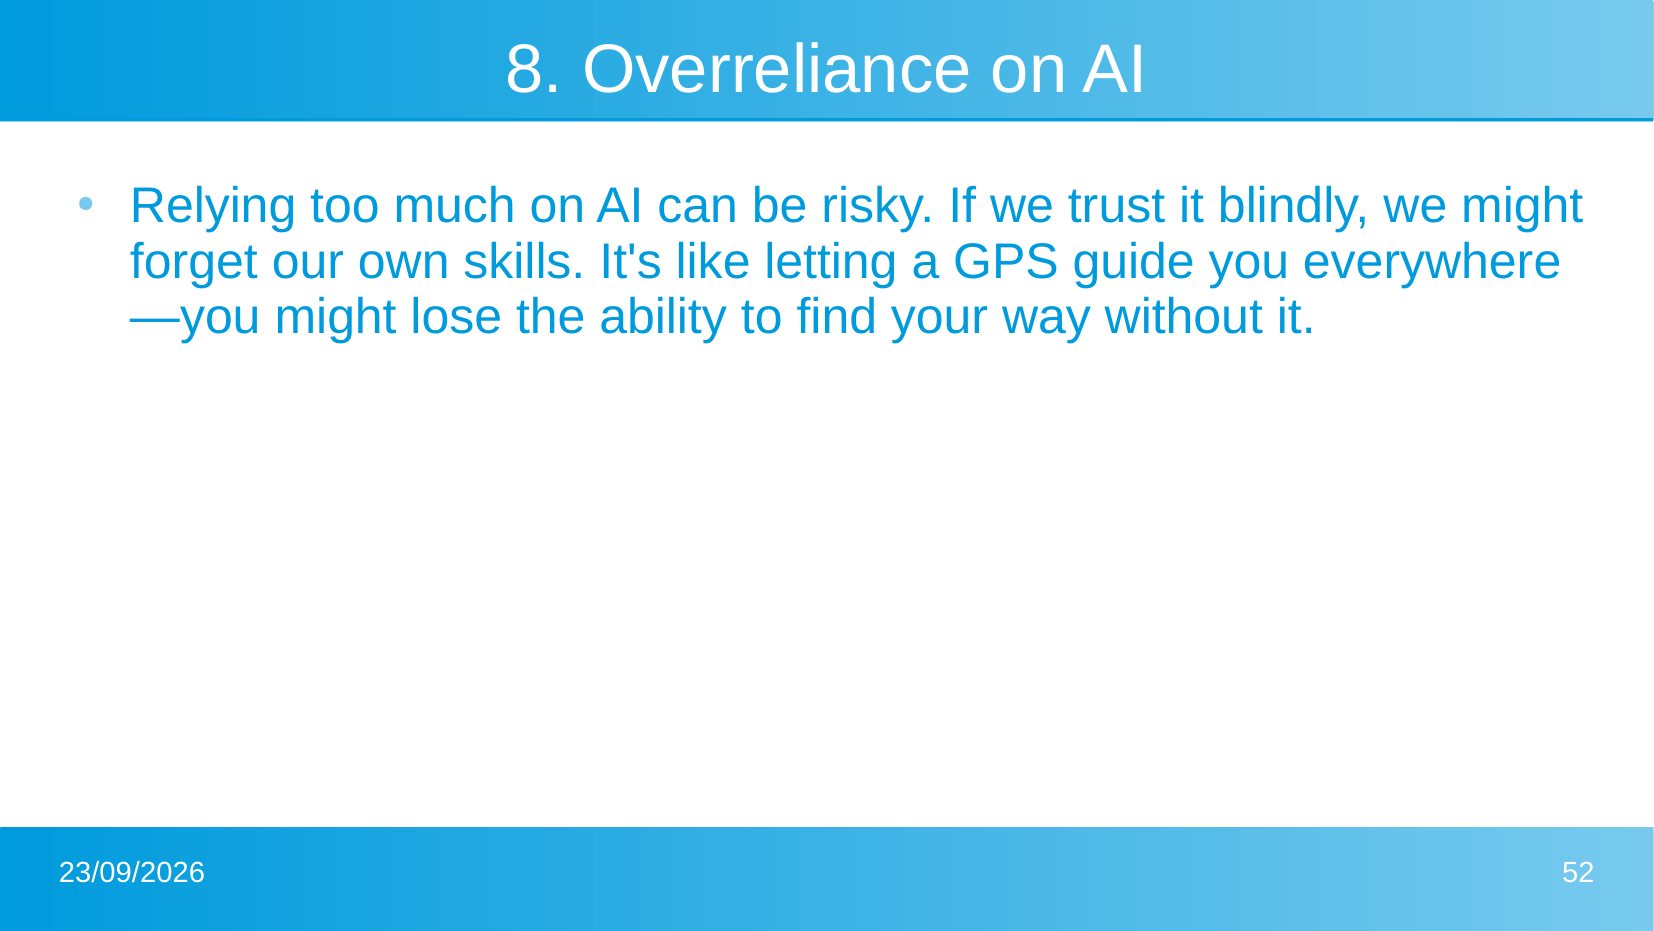

# 8. Overreliance on AI
Relying too much on AI can be risky. If we trust it blindly, we might forget our own skills. It's like letting a GPS guide you everywhere—you might lose the ability to find your way without it.
52